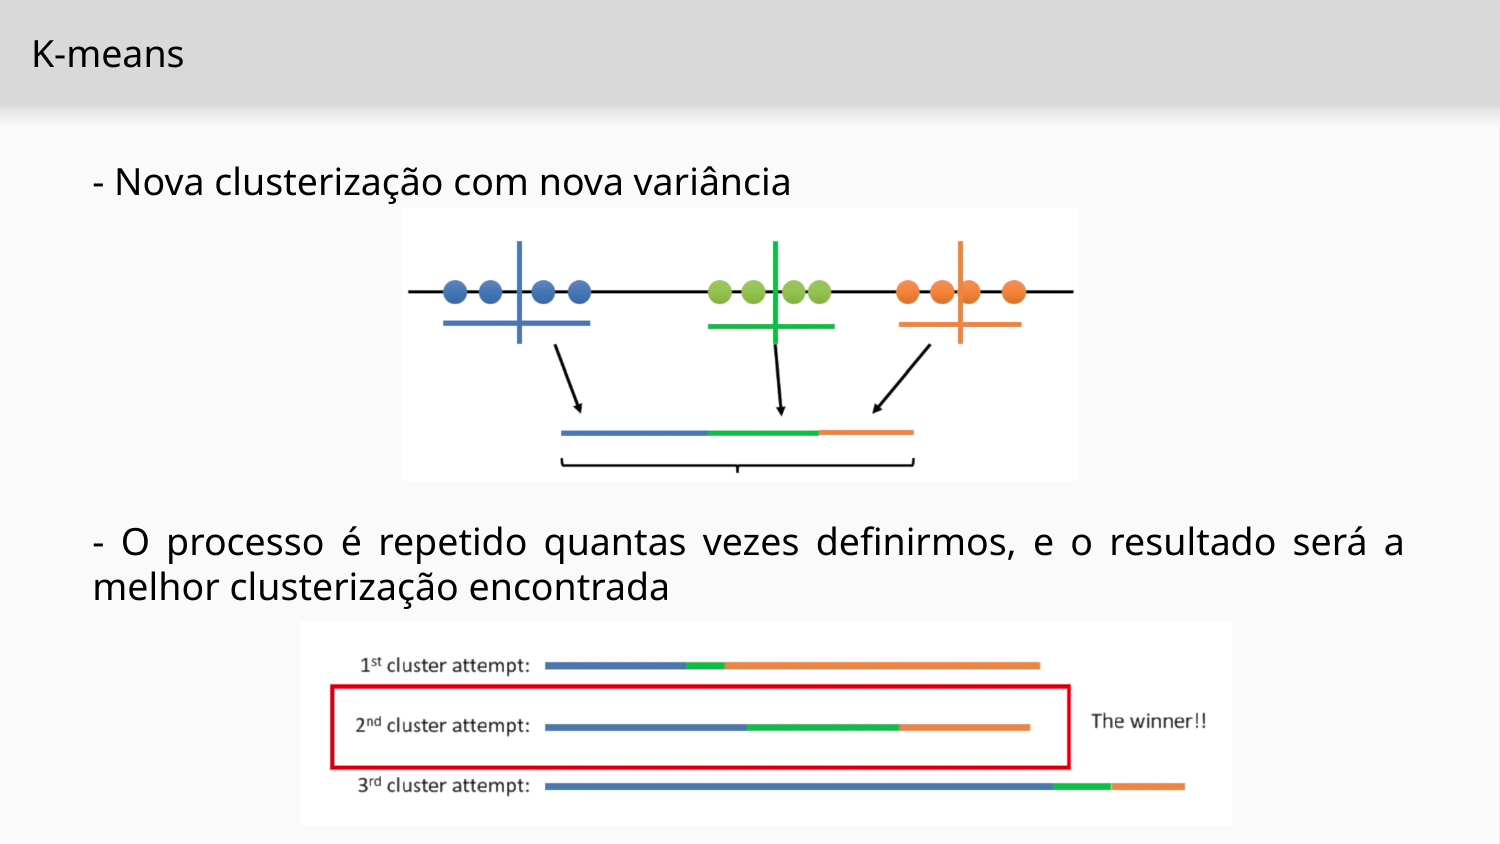

# K-means
- Nova clusterização com nova variância
- O processo é repetido quantas vezes definirmos, e o resultado será a melhor clusterização encontrada